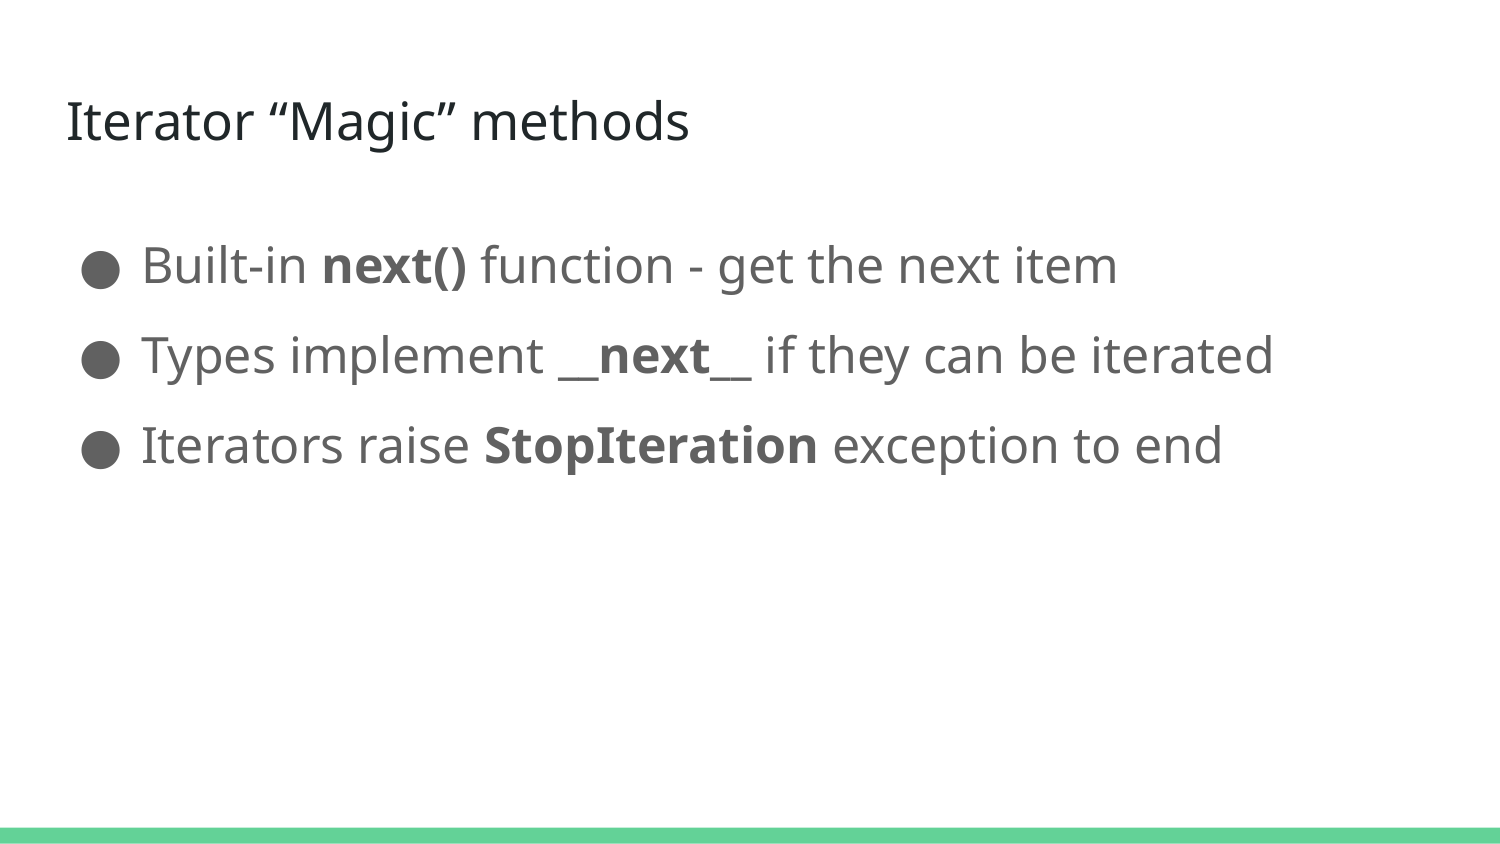

# Iterator “Magic” methods
Built-in next() function - get the next item
Types implement __next__ if they can be iterated
Iterators raise StopIteration exception to end